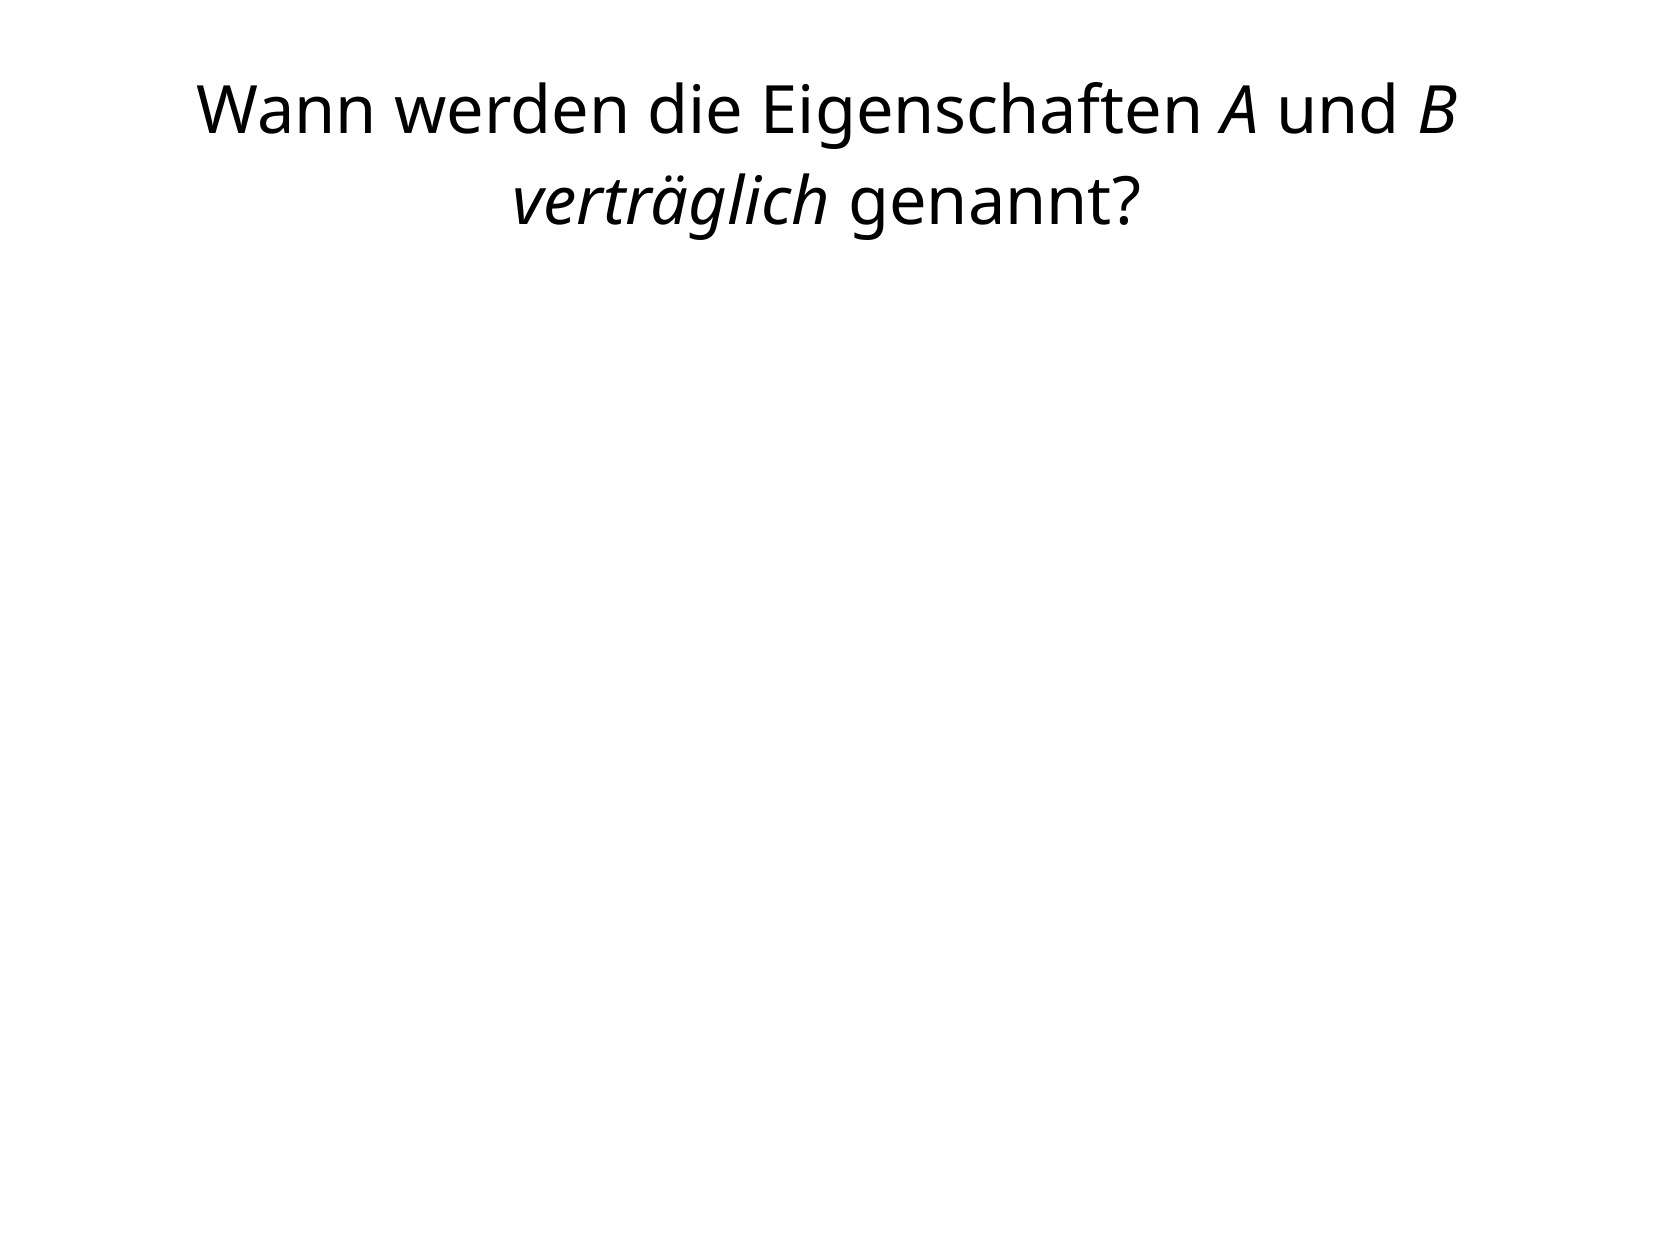

# Wann werden die Eigenschaften A und B verträglich genannt?